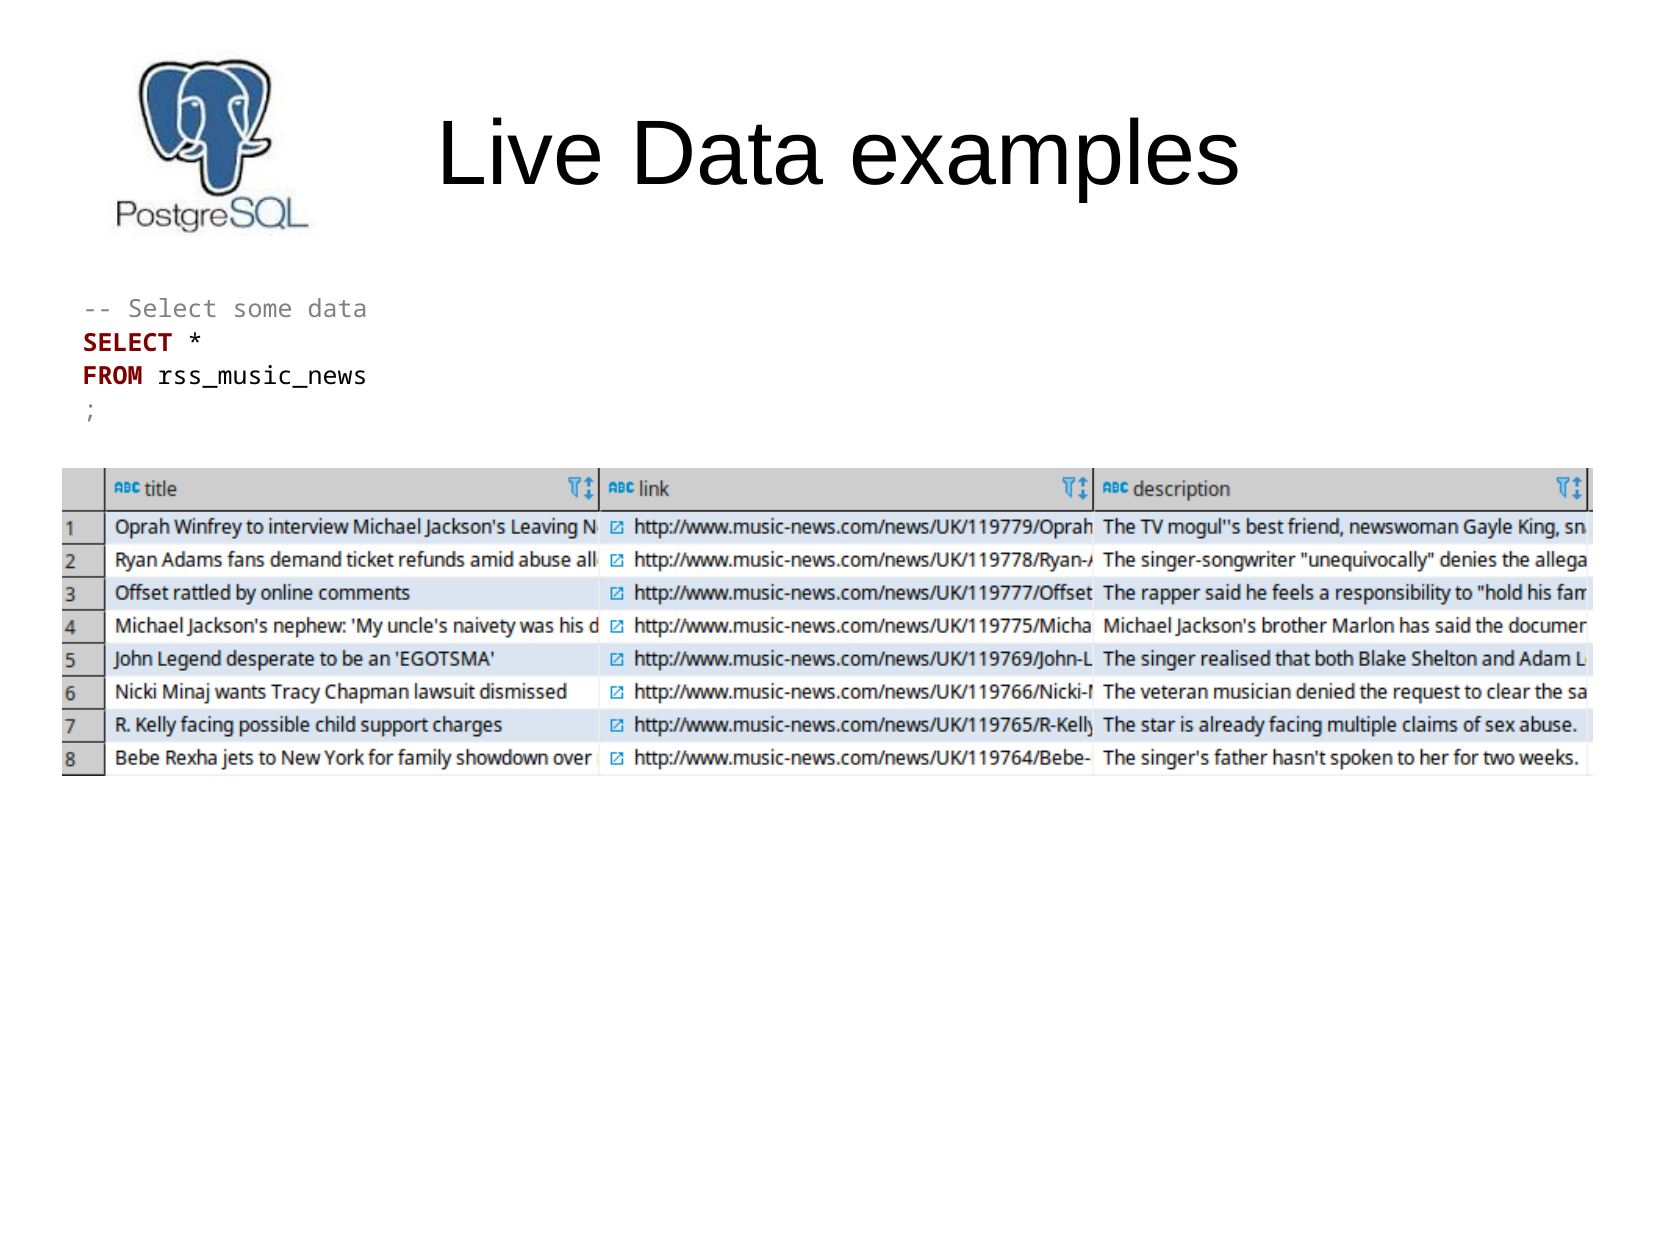

# Live Data examples
-- Select some data
SELECT *
FROM rss_music_news
;